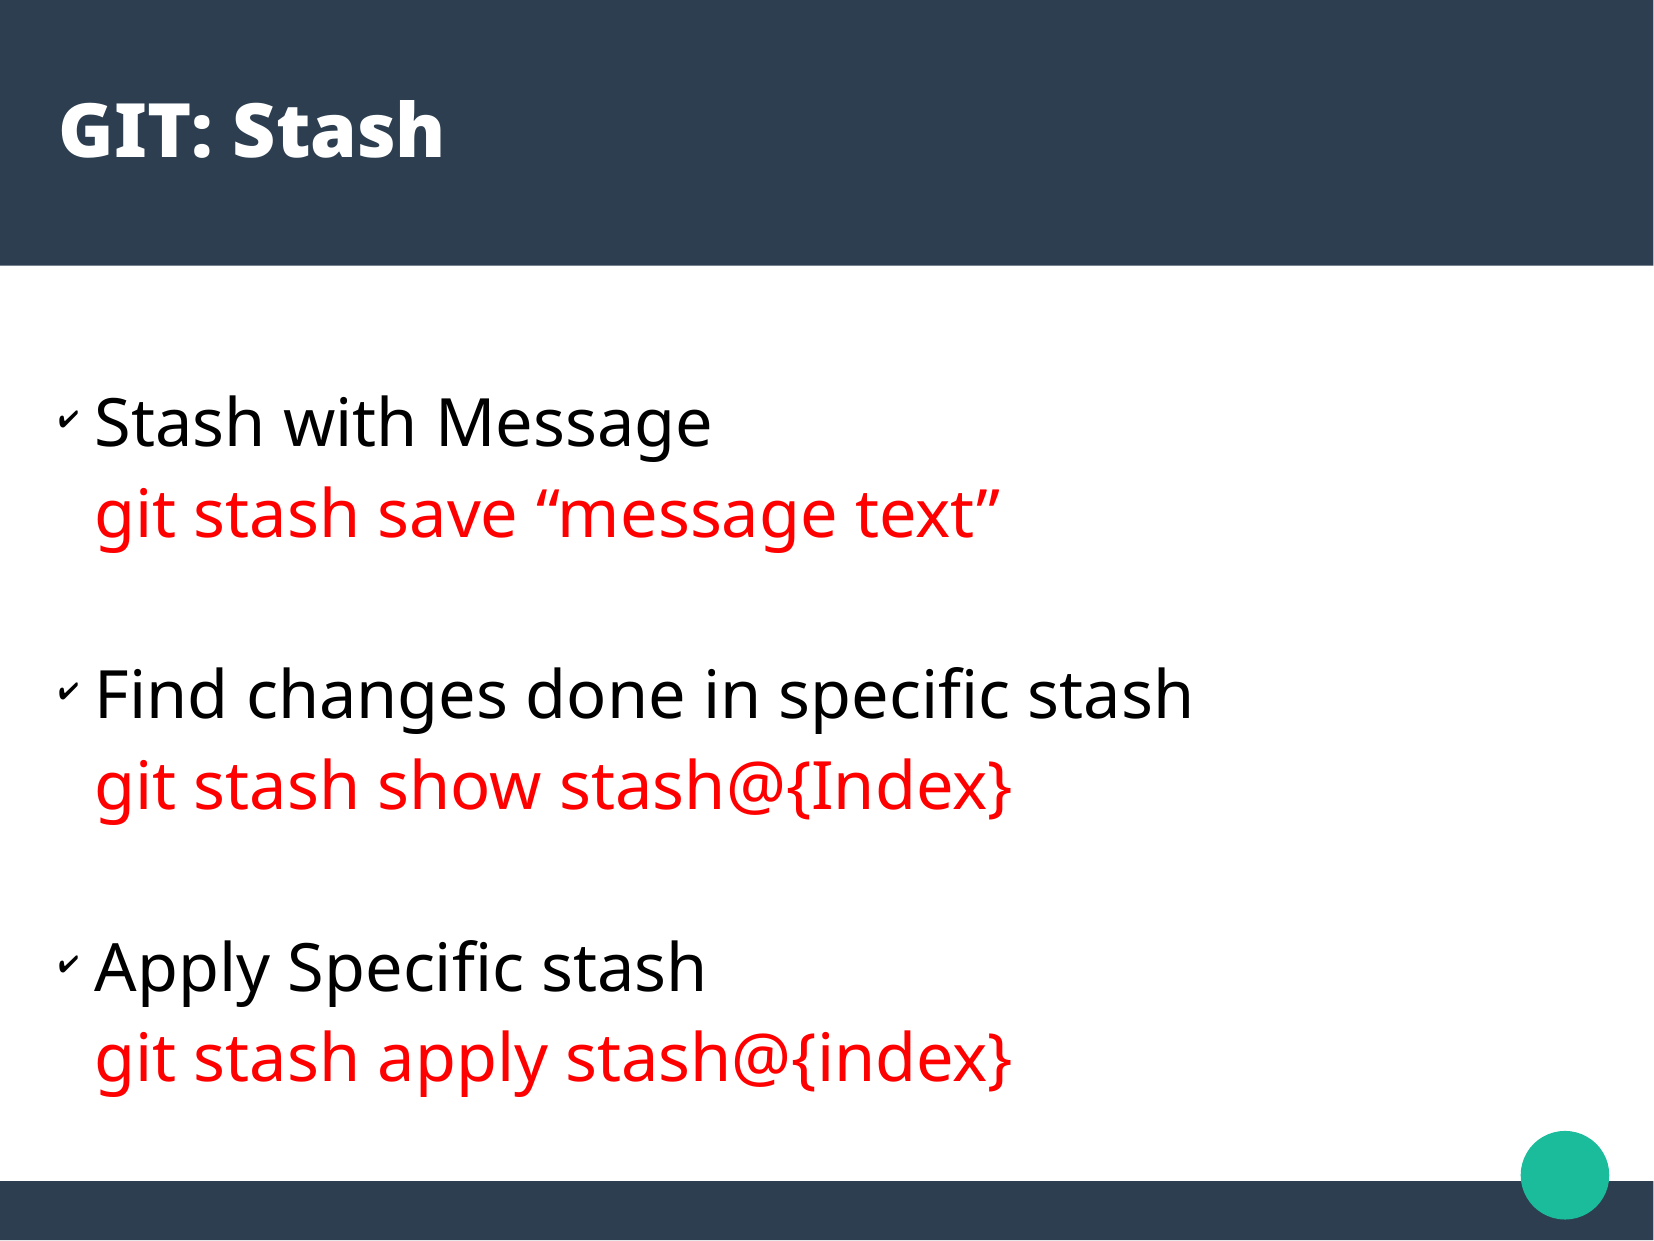

# GIT: Stash
Stash with Message
git stash save “message text”
Find changes done in specific stash
git stash show stash@{Index}
Apply Specific stash
git stash apply stash@{index}